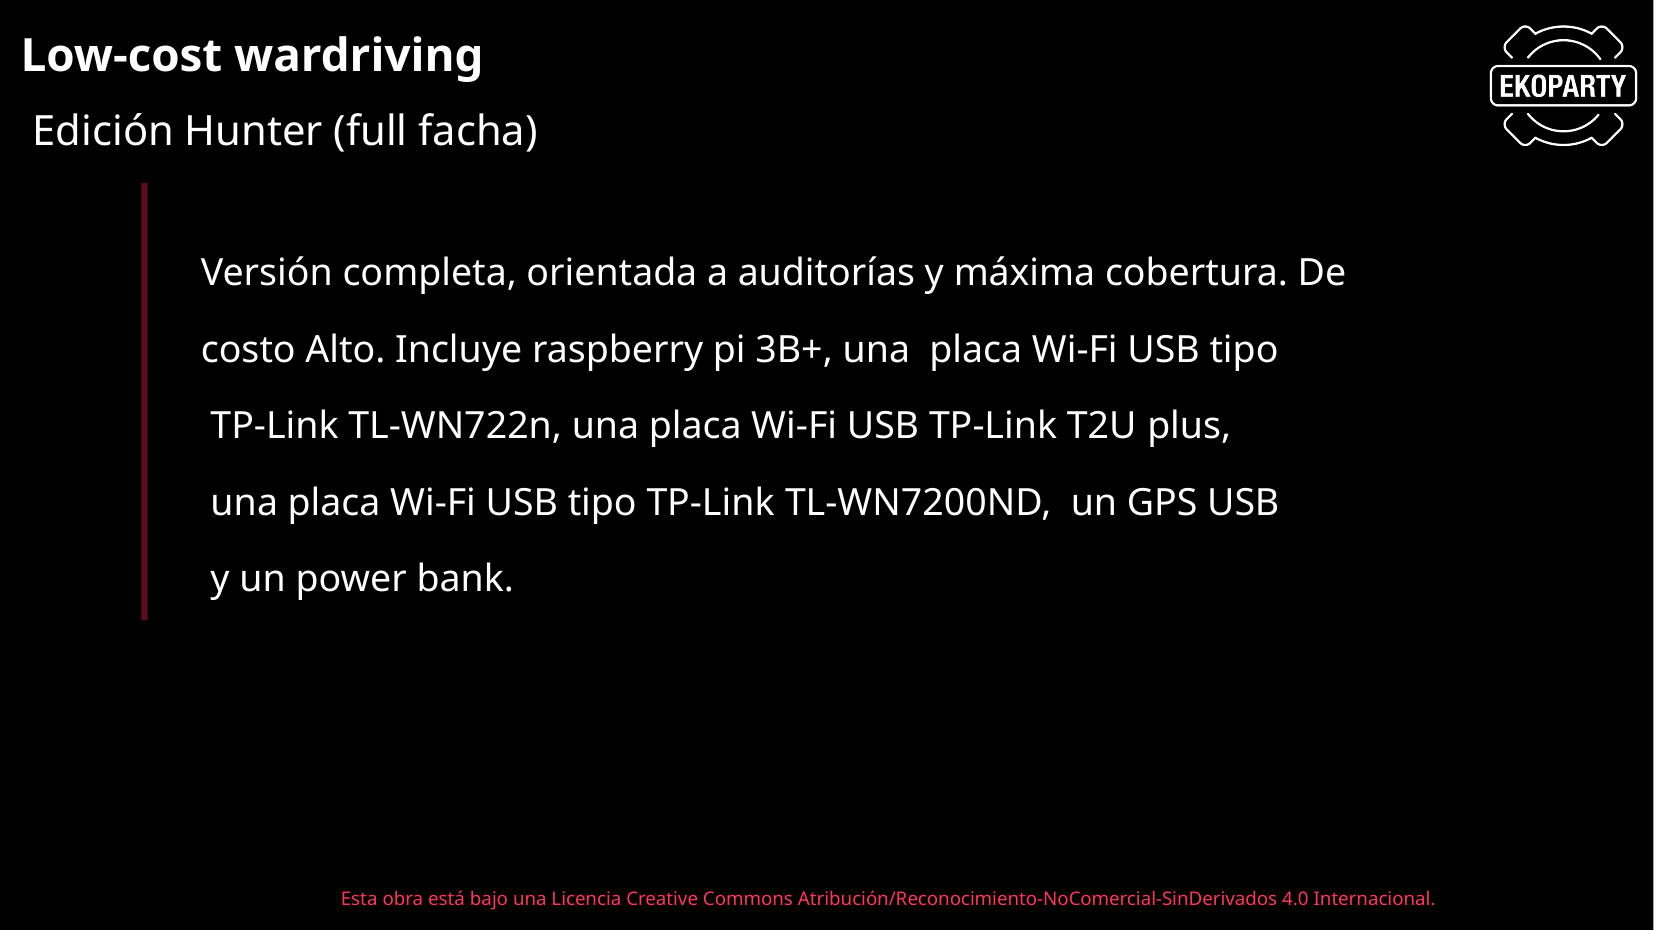

Low-cost wardriving
Edición Hunter (full facha)
Versión completa, orientada a auditorías y máxima cobertura. De
costo Alto. Incluye raspberry pi 3B+, una placa Wi-Fi USB tipo
 TP-Link TL-WN722n, una placa Wi-Fi USB TP-Link T2U plus,
 una placa Wi-Fi USB tipo TP-Link TL-WN7200ND, un GPS USB
 y un power bank.
Esta obra está bajo una Licencia Creative Commons Atribución/Reconocimiento-NoComercial-SinDerivados 4.0 Internacional.